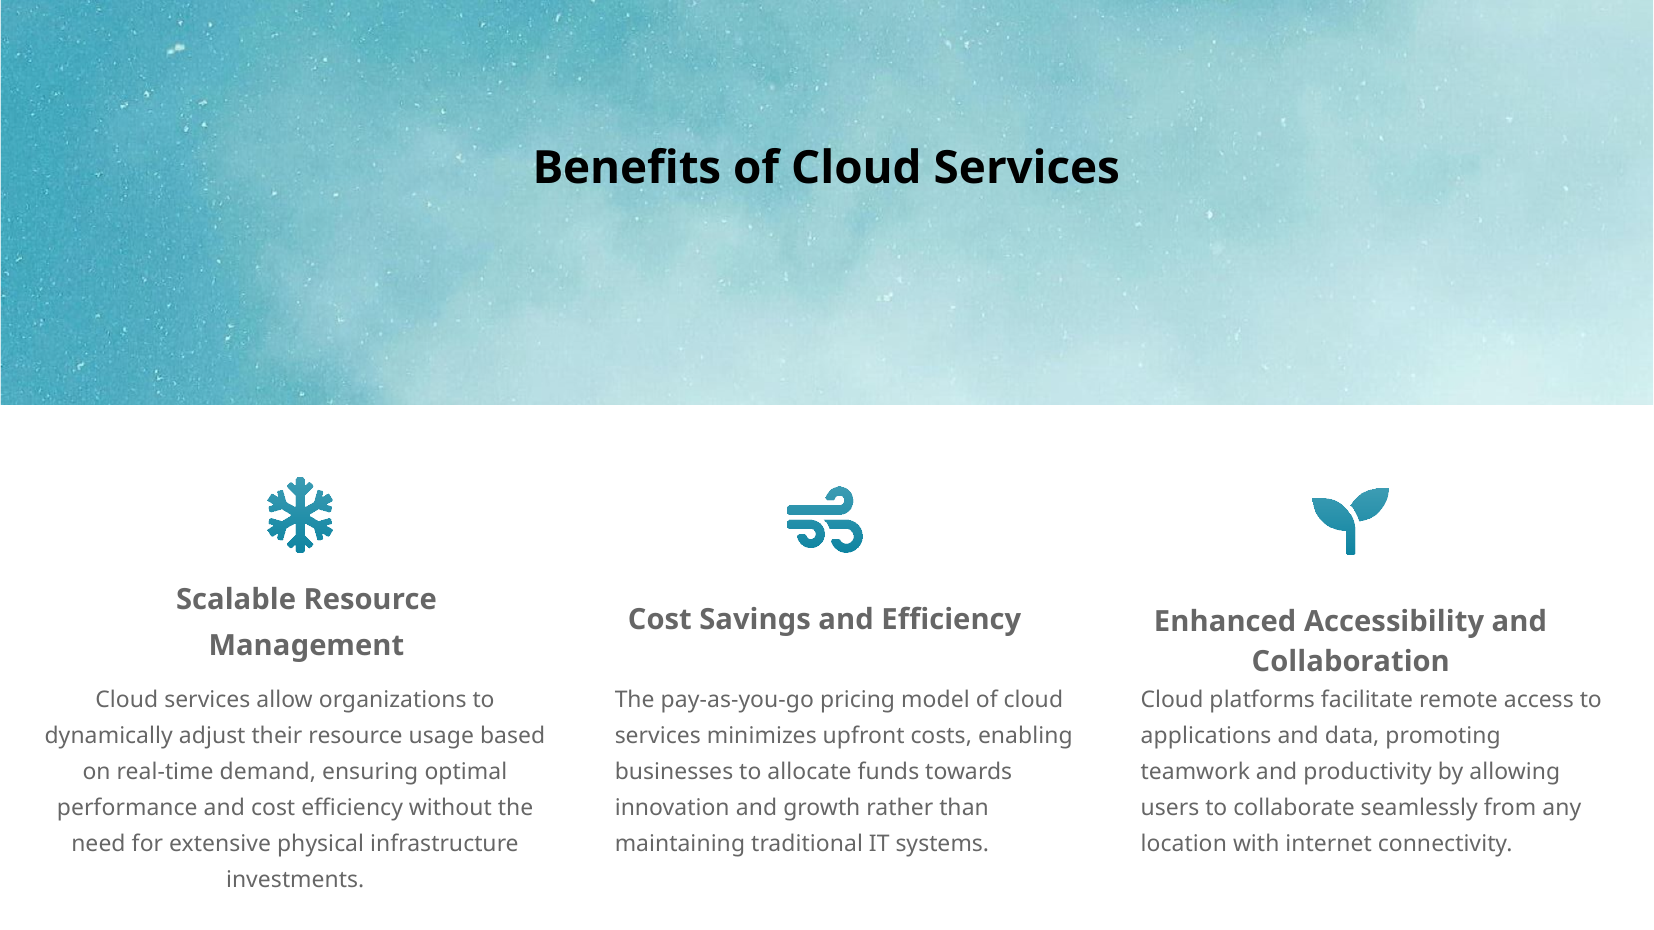

# Benefits of Cloud Services
Scalable Resource Management
Cost Savings and Efficiency
Enhanced Accessibility and Collaboration
Cloud services allow organizations to dynamically adjust their resource usage based on real-time demand, ensuring optimal performance and cost efficiency without the need for extensive physical infrastructure investments.
.
The pay-as-you-go pricing model of cloud services minimizes upfront costs, enabling businesses to allocate funds towards innovation and growth rather than maintaining traditional IT systems.
Cloud platforms facilitate remote access to applications and data, promoting teamwork and productivity by allowing users to collaborate seamlessly from any location with internet connectivity.